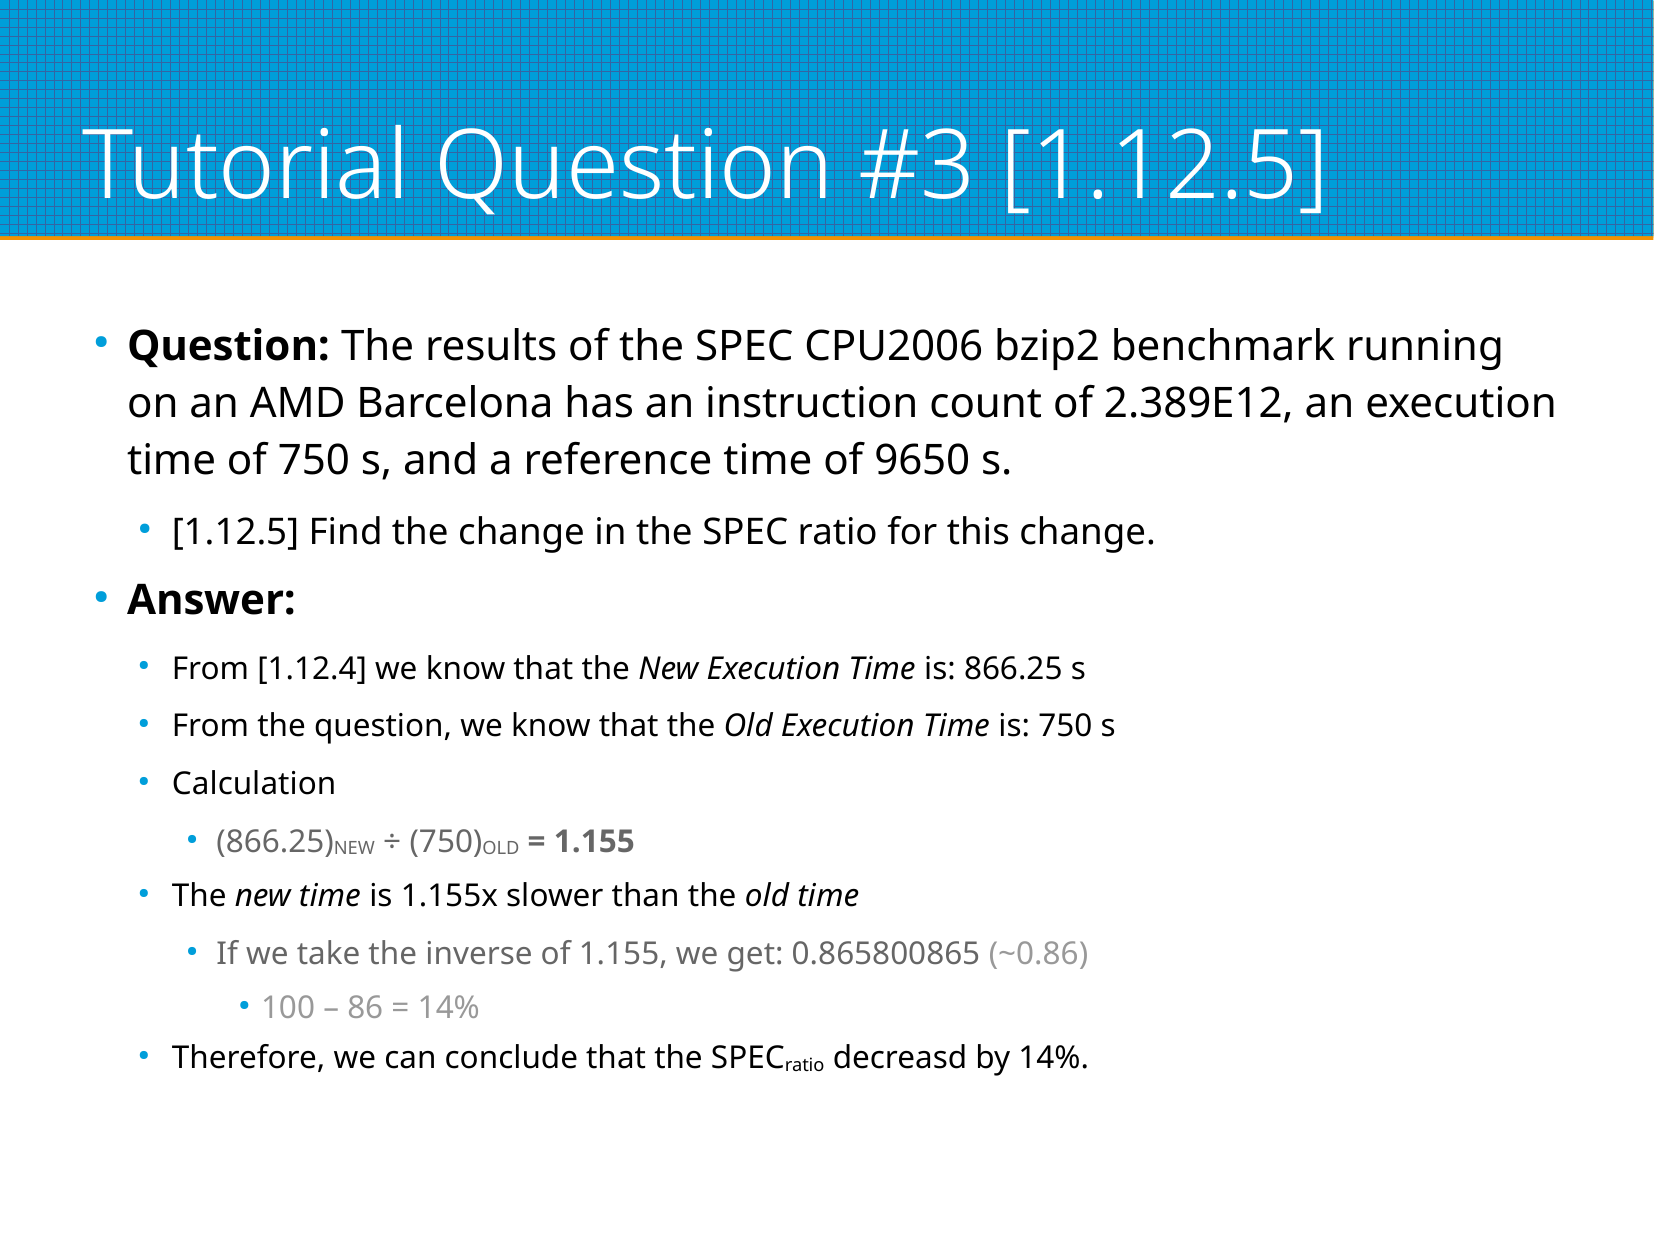

# Tutorial Question #3 [1.12.5]
Question: The results of the SPEC CPU2006 bzip2 benchmark running on an AMD Barcelona has an instruction count of 2.389E12, an execution time of 750 s, and a reference time of 9650 s.
[1.12.5] Find the change in the SPEC ratio for this change.
Answer:
From [1.12.4] we know that the New Execution Time is: 866.25 s
From the question, we know that the Old Execution Time is: 750 s
Calculation
(866.25)NEW ÷ (750)OLD = 1.155
The new time is 1.155x slower than the old time
If we take the inverse of 1.155, we get: 0.865800865 (~0.86)
100 – 86 = 14%
Therefore, we can conclude that the SPECratio decreasd by 14%.